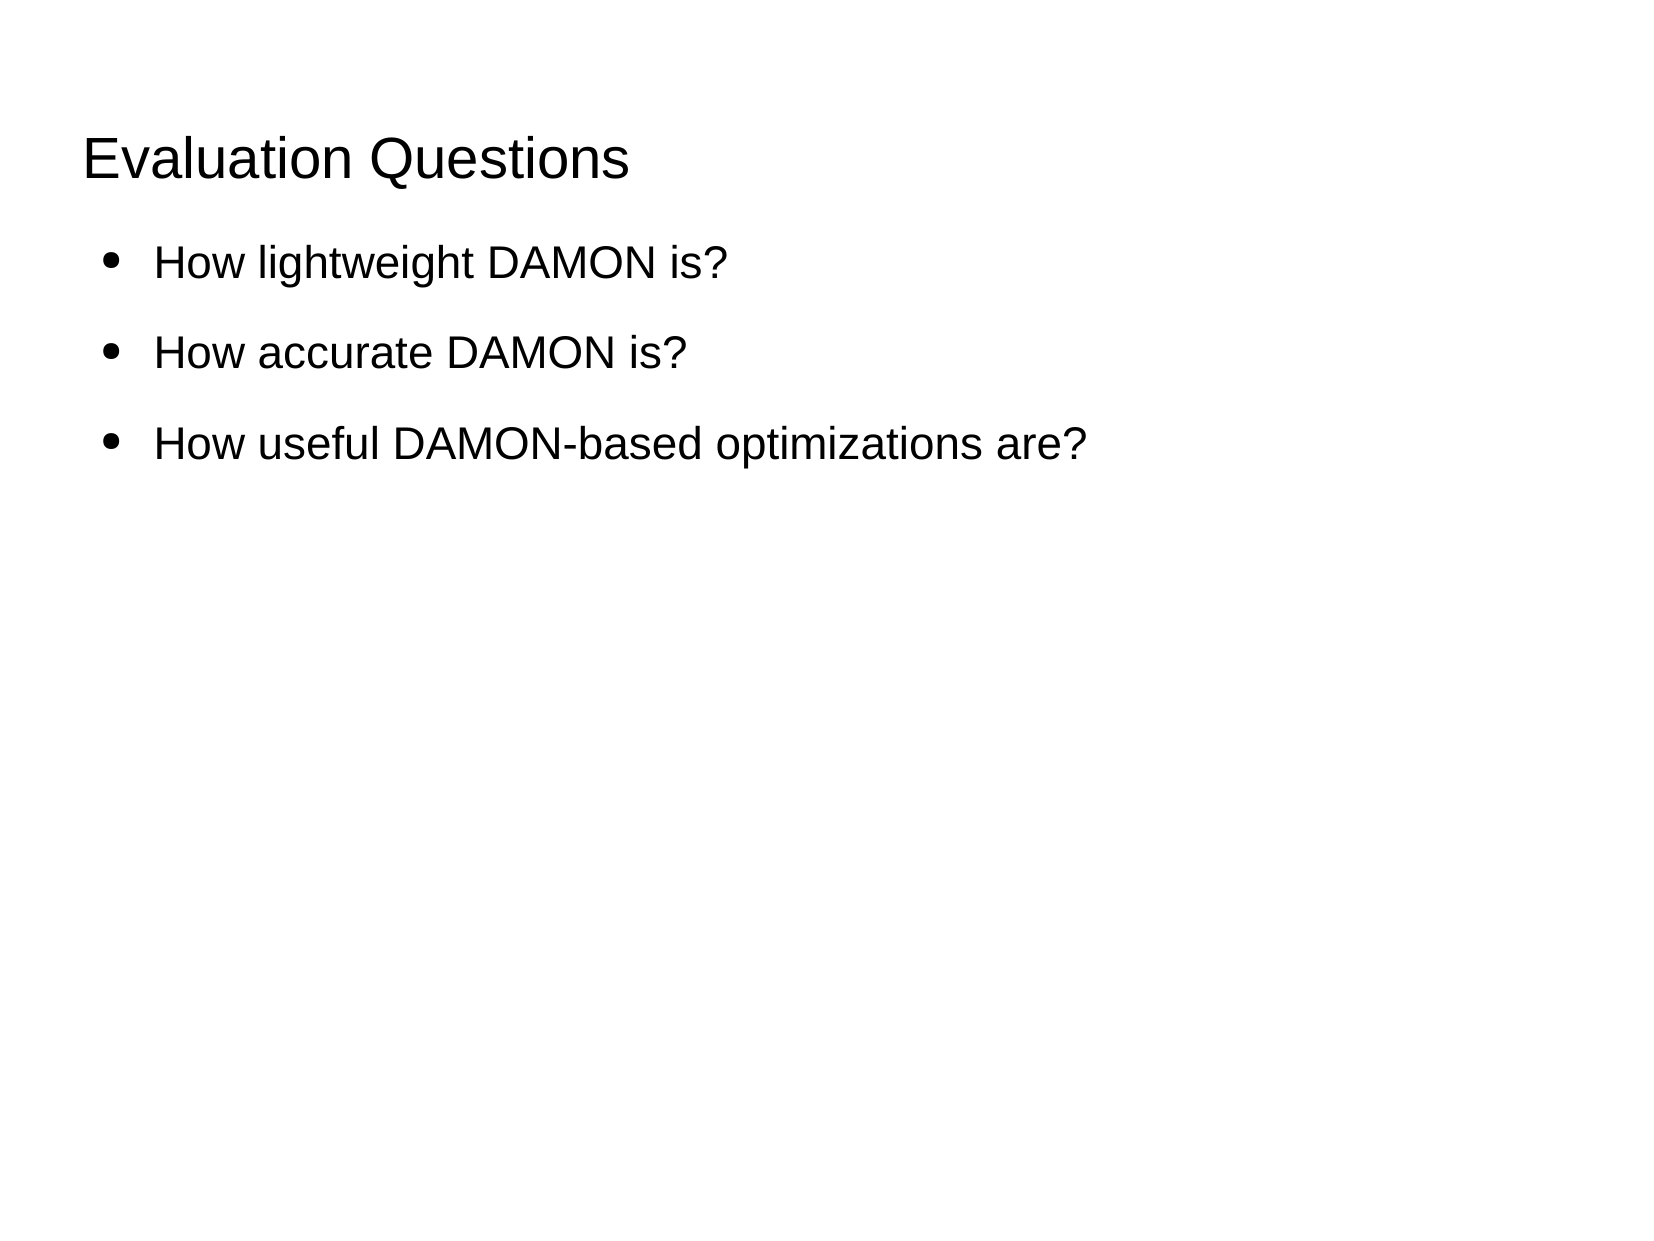

# Evaluation Questions
How lightweight DAMON is?
How accurate DAMON is?
How useful DAMON-based optimizations are?